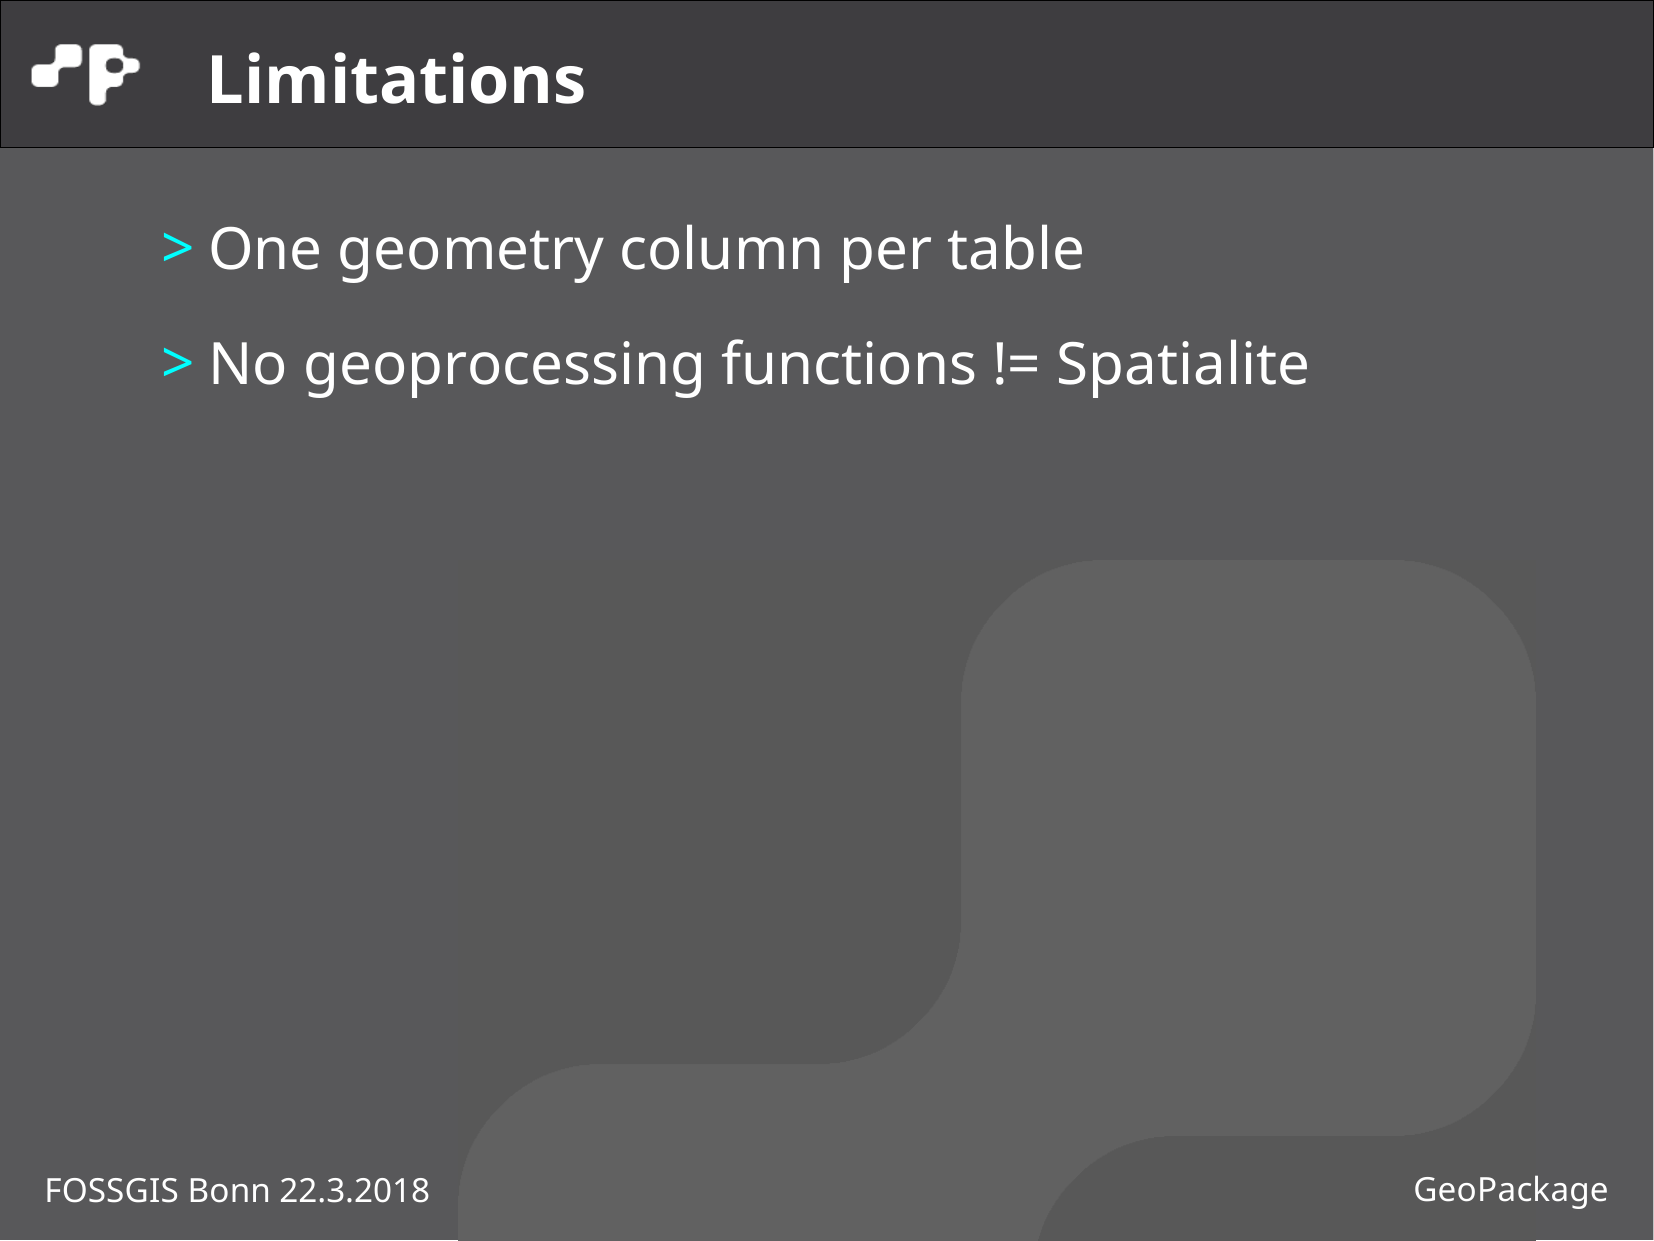

# Limitations
One geometry column per table
No geoprocessing functions != Spatialite